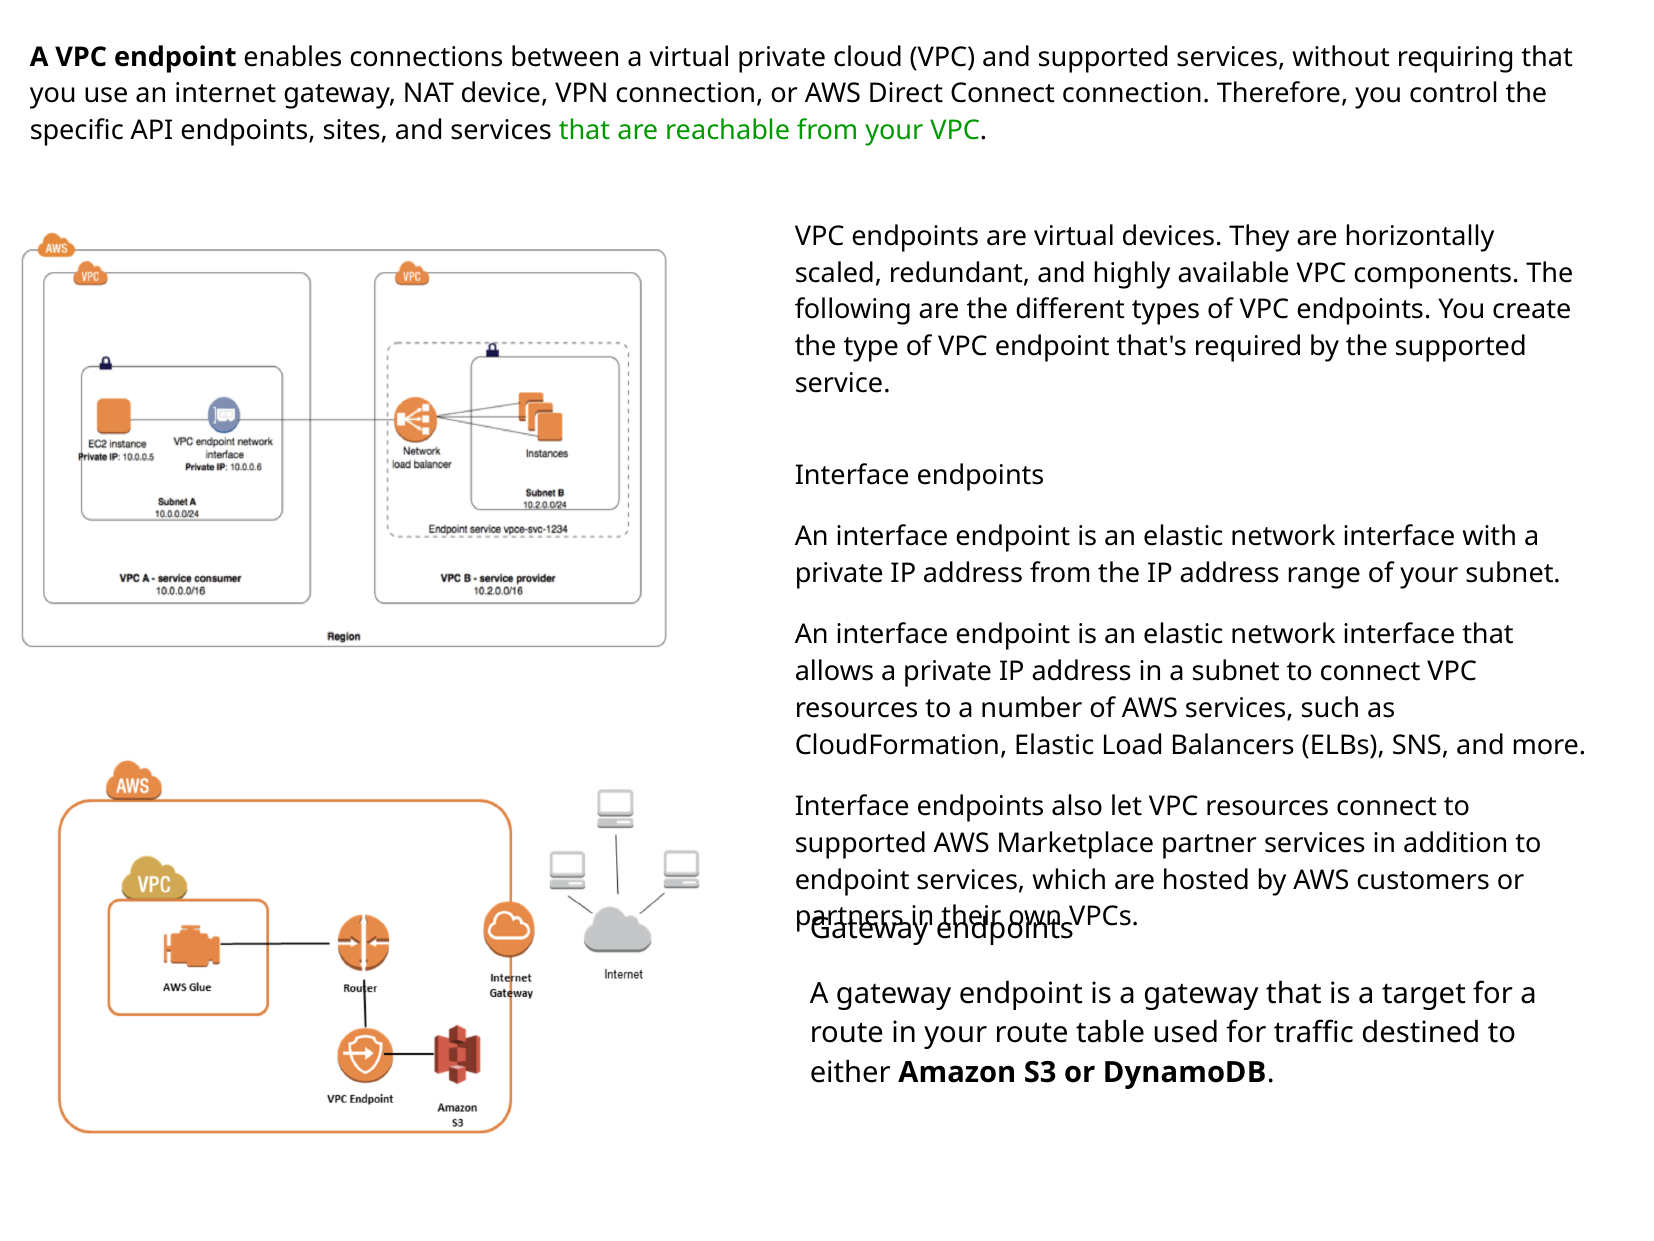

A VPC endpoint enables connections between a virtual private cloud (VPC) and supported services, without requiring that you use an internet gateway, NAT device, VPN connection, or AWS Direct Connect connection. Therefore, you control the specific API endpoints, sites, and services that are reachable from your VPC.
VPC endpoints are virtual devices. They are horizontally scaled, redundant, and highly available VPC components. The following are the different types of VPC endpoints. You create the type of VPC endpoint that's required by the supported service.
Interface endpoints
An interface endpoint is an elastic network interface with a private IP address from the IP address range of your subnet.
An interface endpoint is an elastic network interface that allows a private IP address in a subnet to connect VPC resources to a number of AWS services, such as CloudFormation, Elastic Load Balancers (ELBs), SNS, and more.
Interface endpoints also let VPC resources connect to supported AWS Marketplace partner services in addition to endpoint services, which are hosted by AWS customers or partners in their own VPCs.
Gateway endpoints
A gateway endpoint is a gateway that is a target for a route in your route table used for traffic destined to either Amazon S3 or DynamoDB.